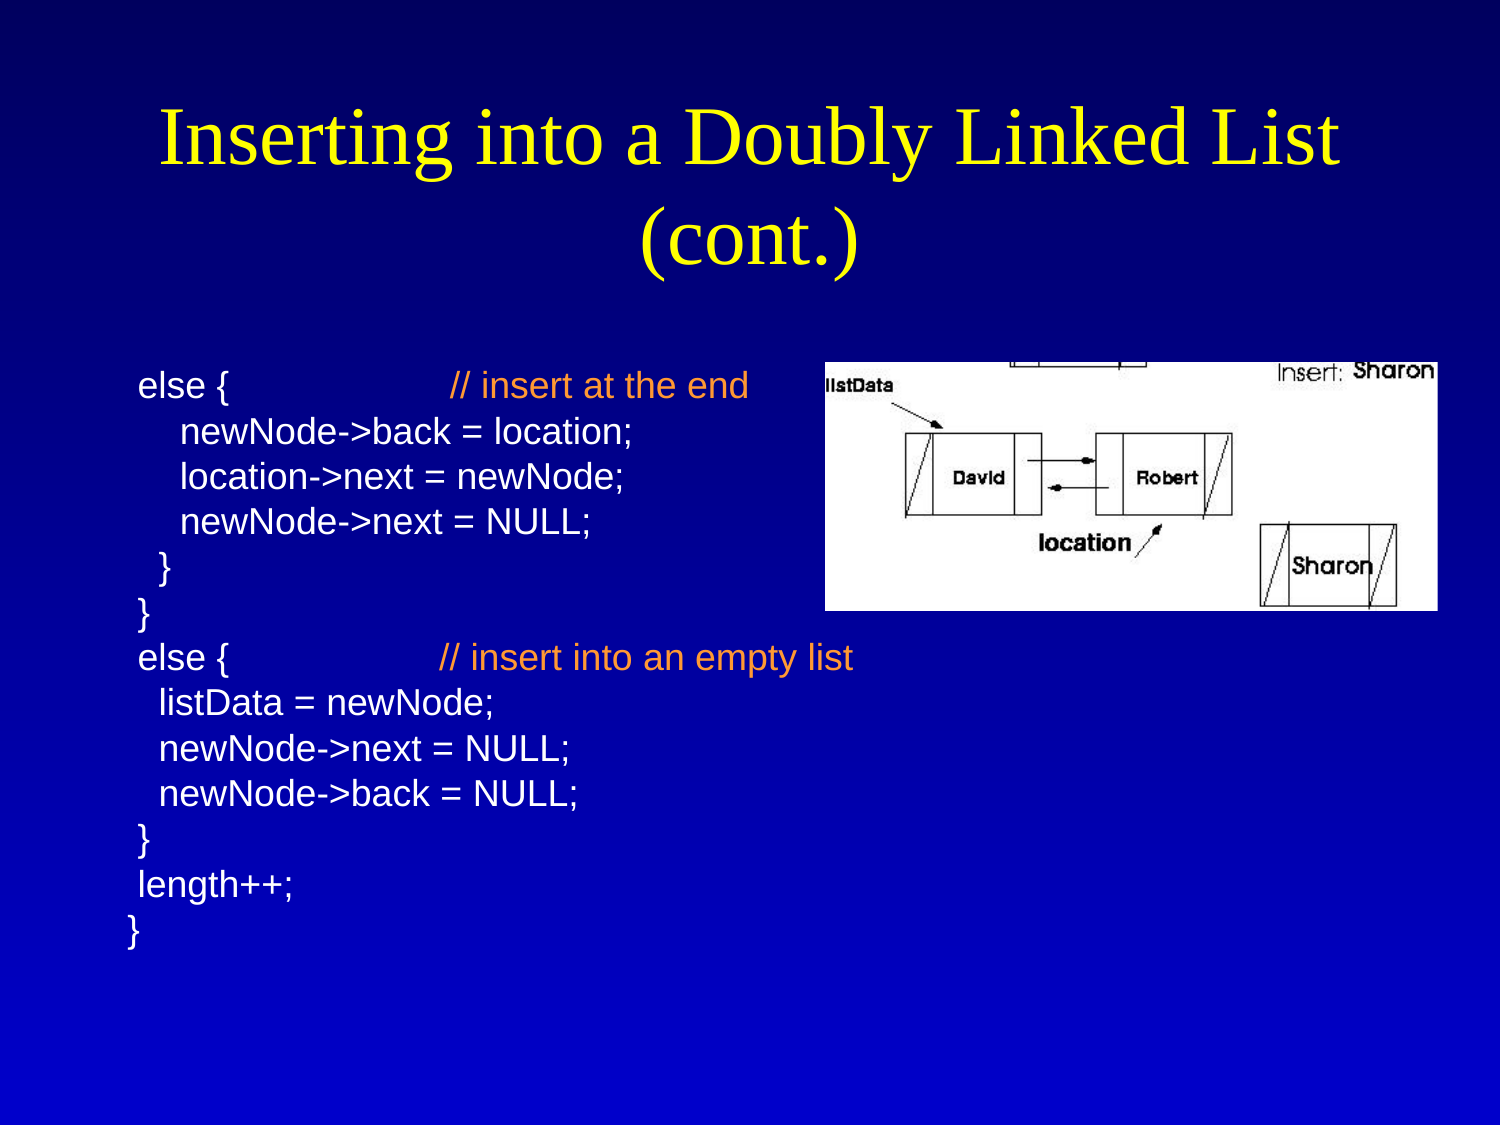

# Inserting into a Doubly Linked List (cont.)
 else { // insert at the end
 newNode->back = location;
 location->next = newNode;
 newNode->next = NULL;
 }
 }
 else { // insert into an empty list
 listData = newNode;
 newNode->next = NULL;
 newNode->back = NULL;
 }
 length++;
}